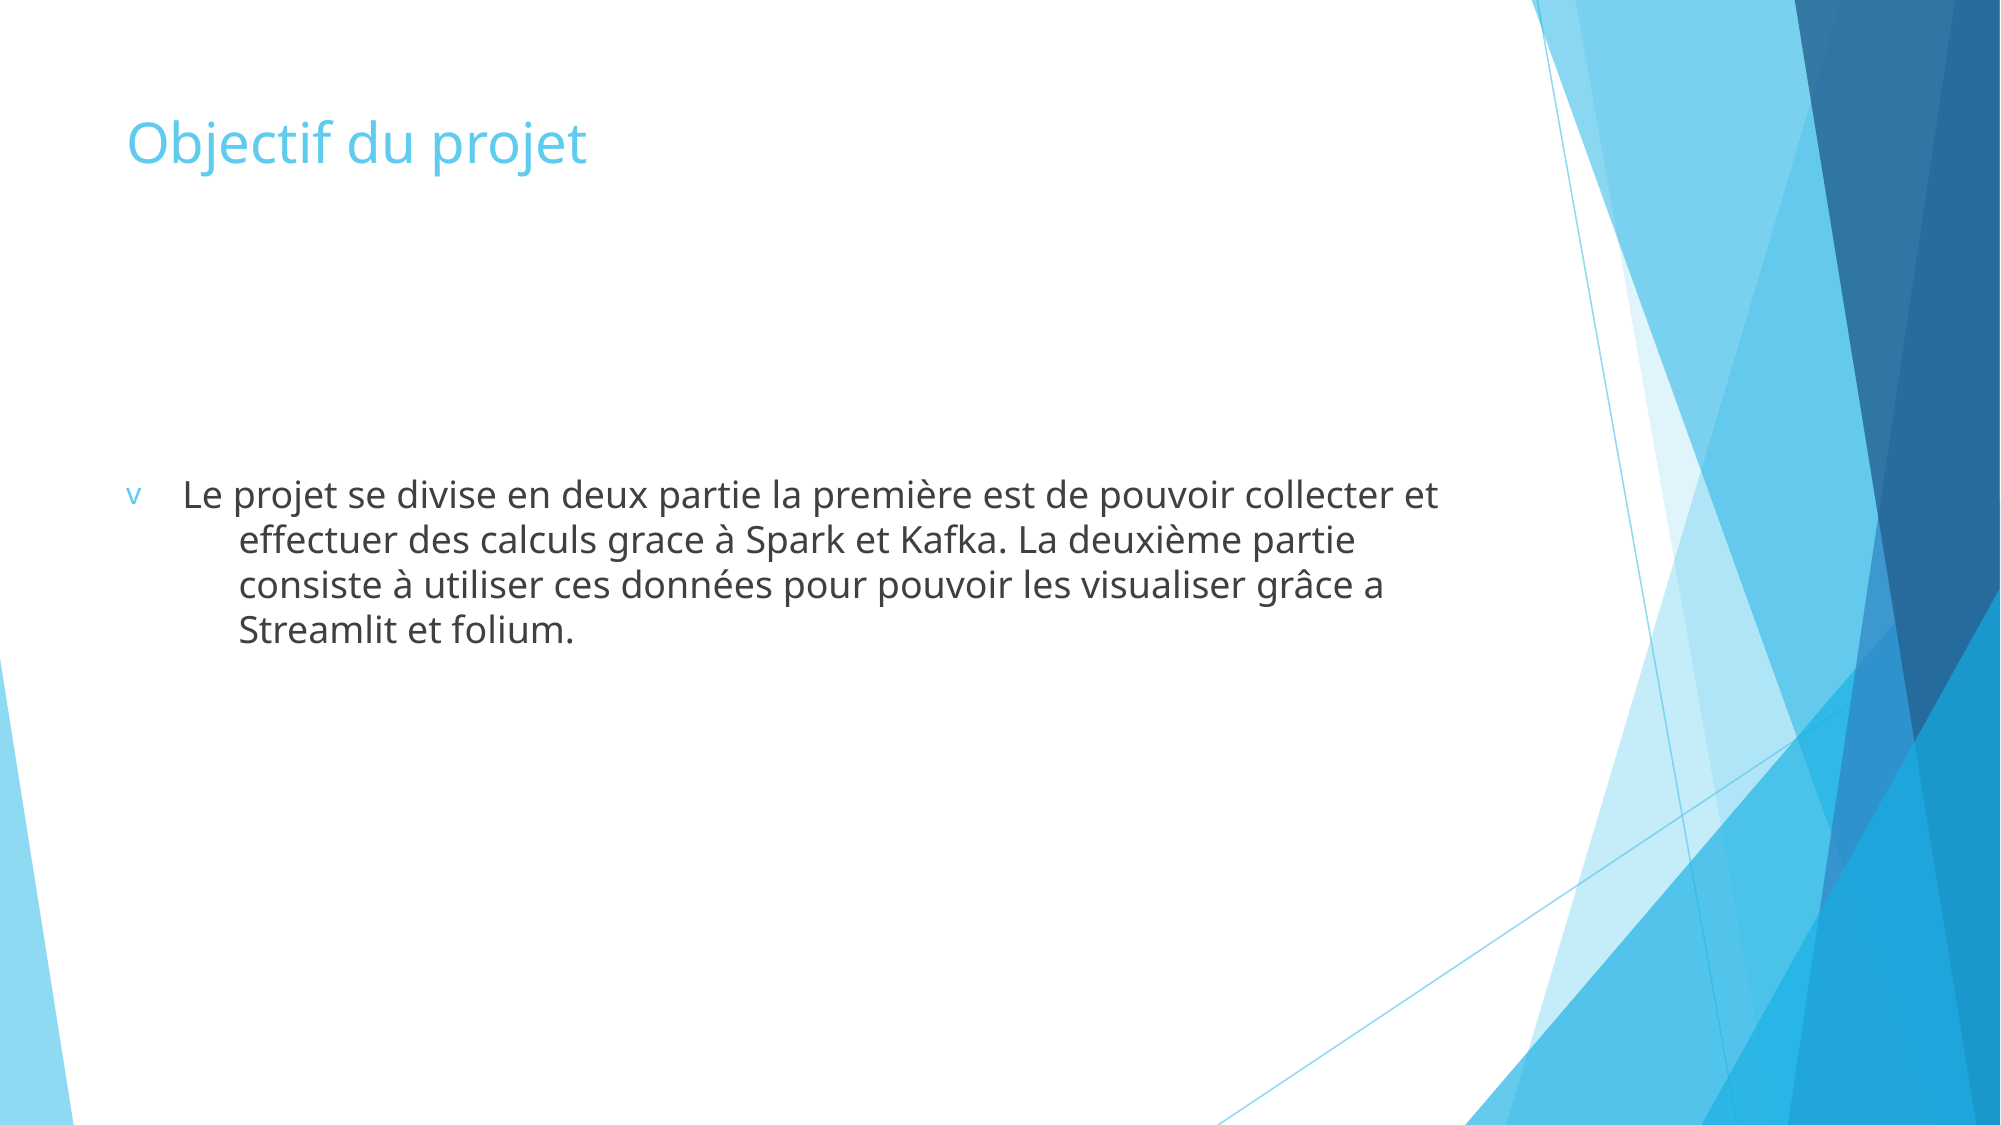

# Objectif du projet
Le projet se divise en deux partie la première est de pouvoir collecter et effectuer des calculs grace à Spark et Kafka. La deuxième partie consiste à utiliser ces données pour pouvoir les visualiser grâce a Streamlit et folium.